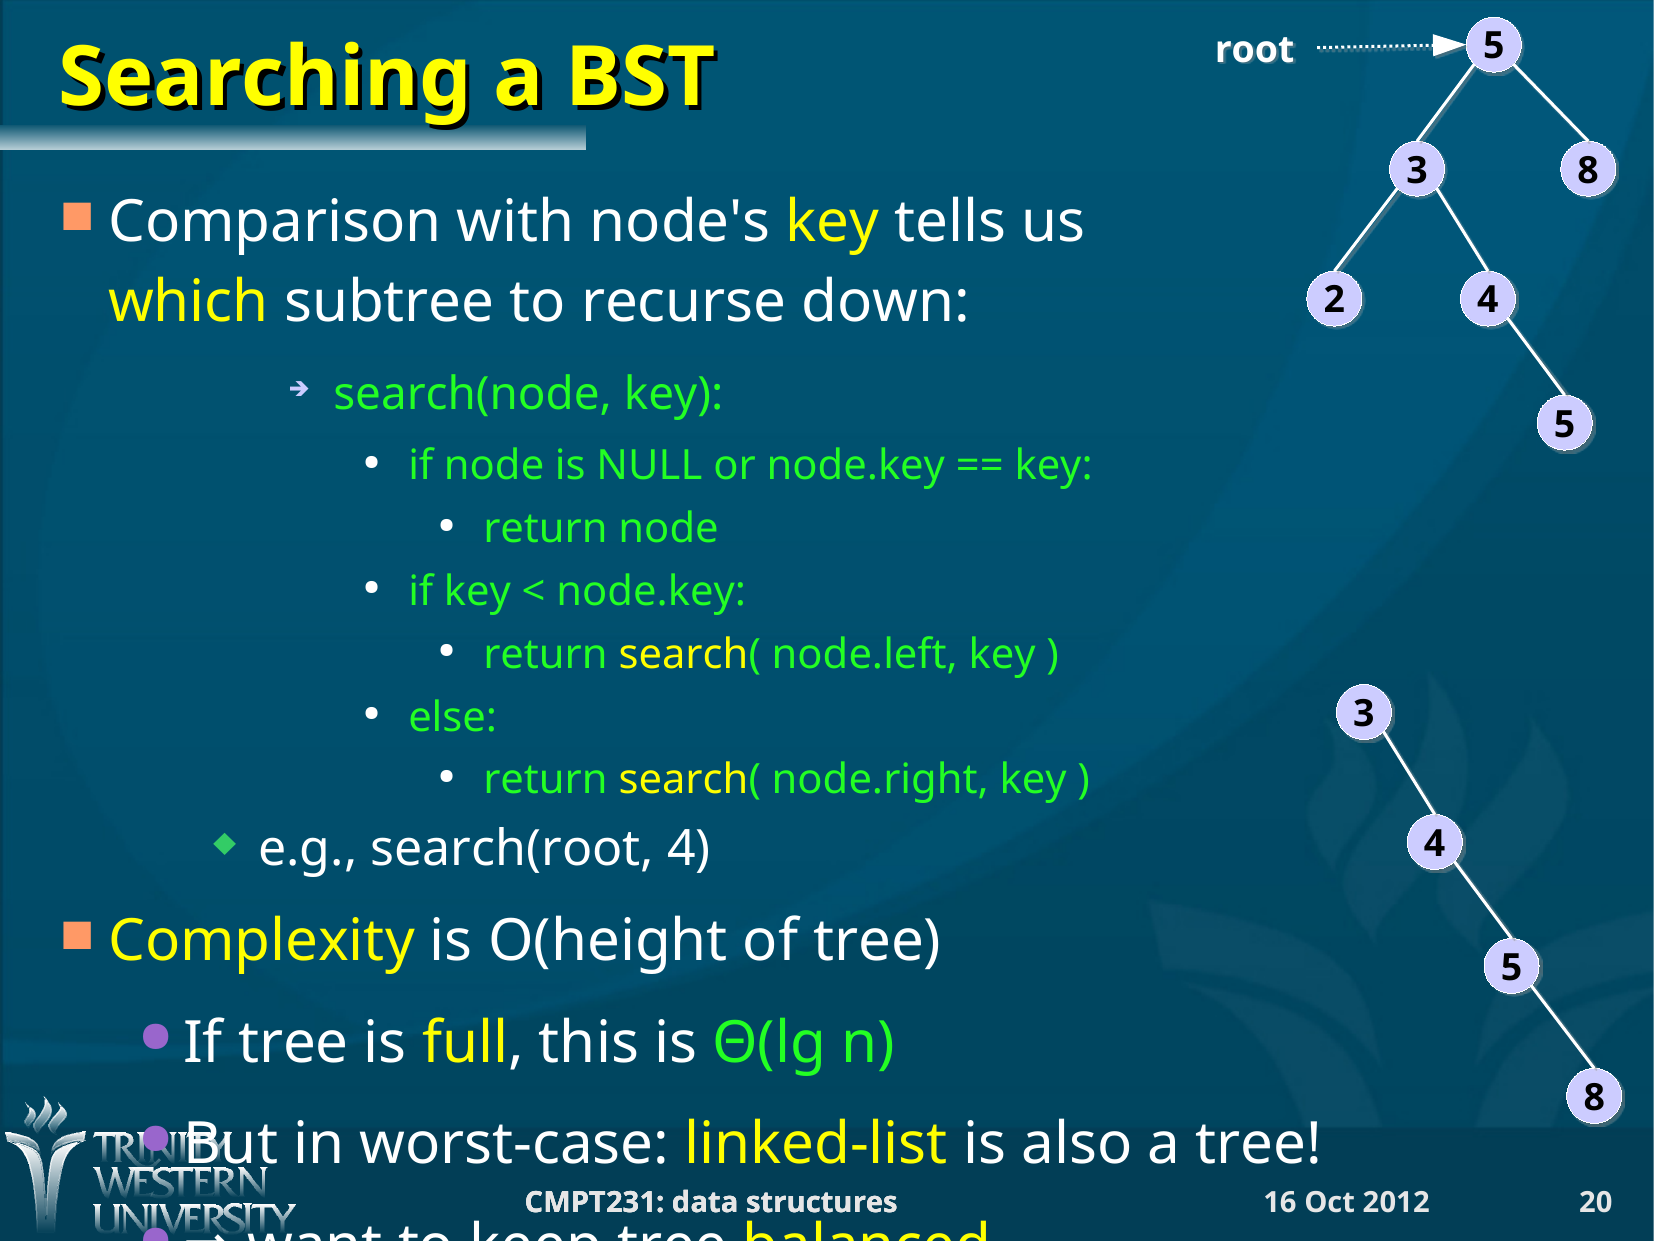

root
# Searching a BST
5
3
8
Comparison with node's key tells us
which subtree to recurse down:
search(node, key):
if node is NULL or node.key == key:
return node
if key < node.key:
return search( node.left, key )
else:
return search( node.right, key )
e.g., search(root, 4)
Complexity is O(height of tree)
If tree is full, this is Θ(lg n)
But in worst-case: linked-list is also a tree!
⇒ want to keep tree balanced
2
4
5
3
4
5
8
CMPT231: data structures
16 Oct 2012
20